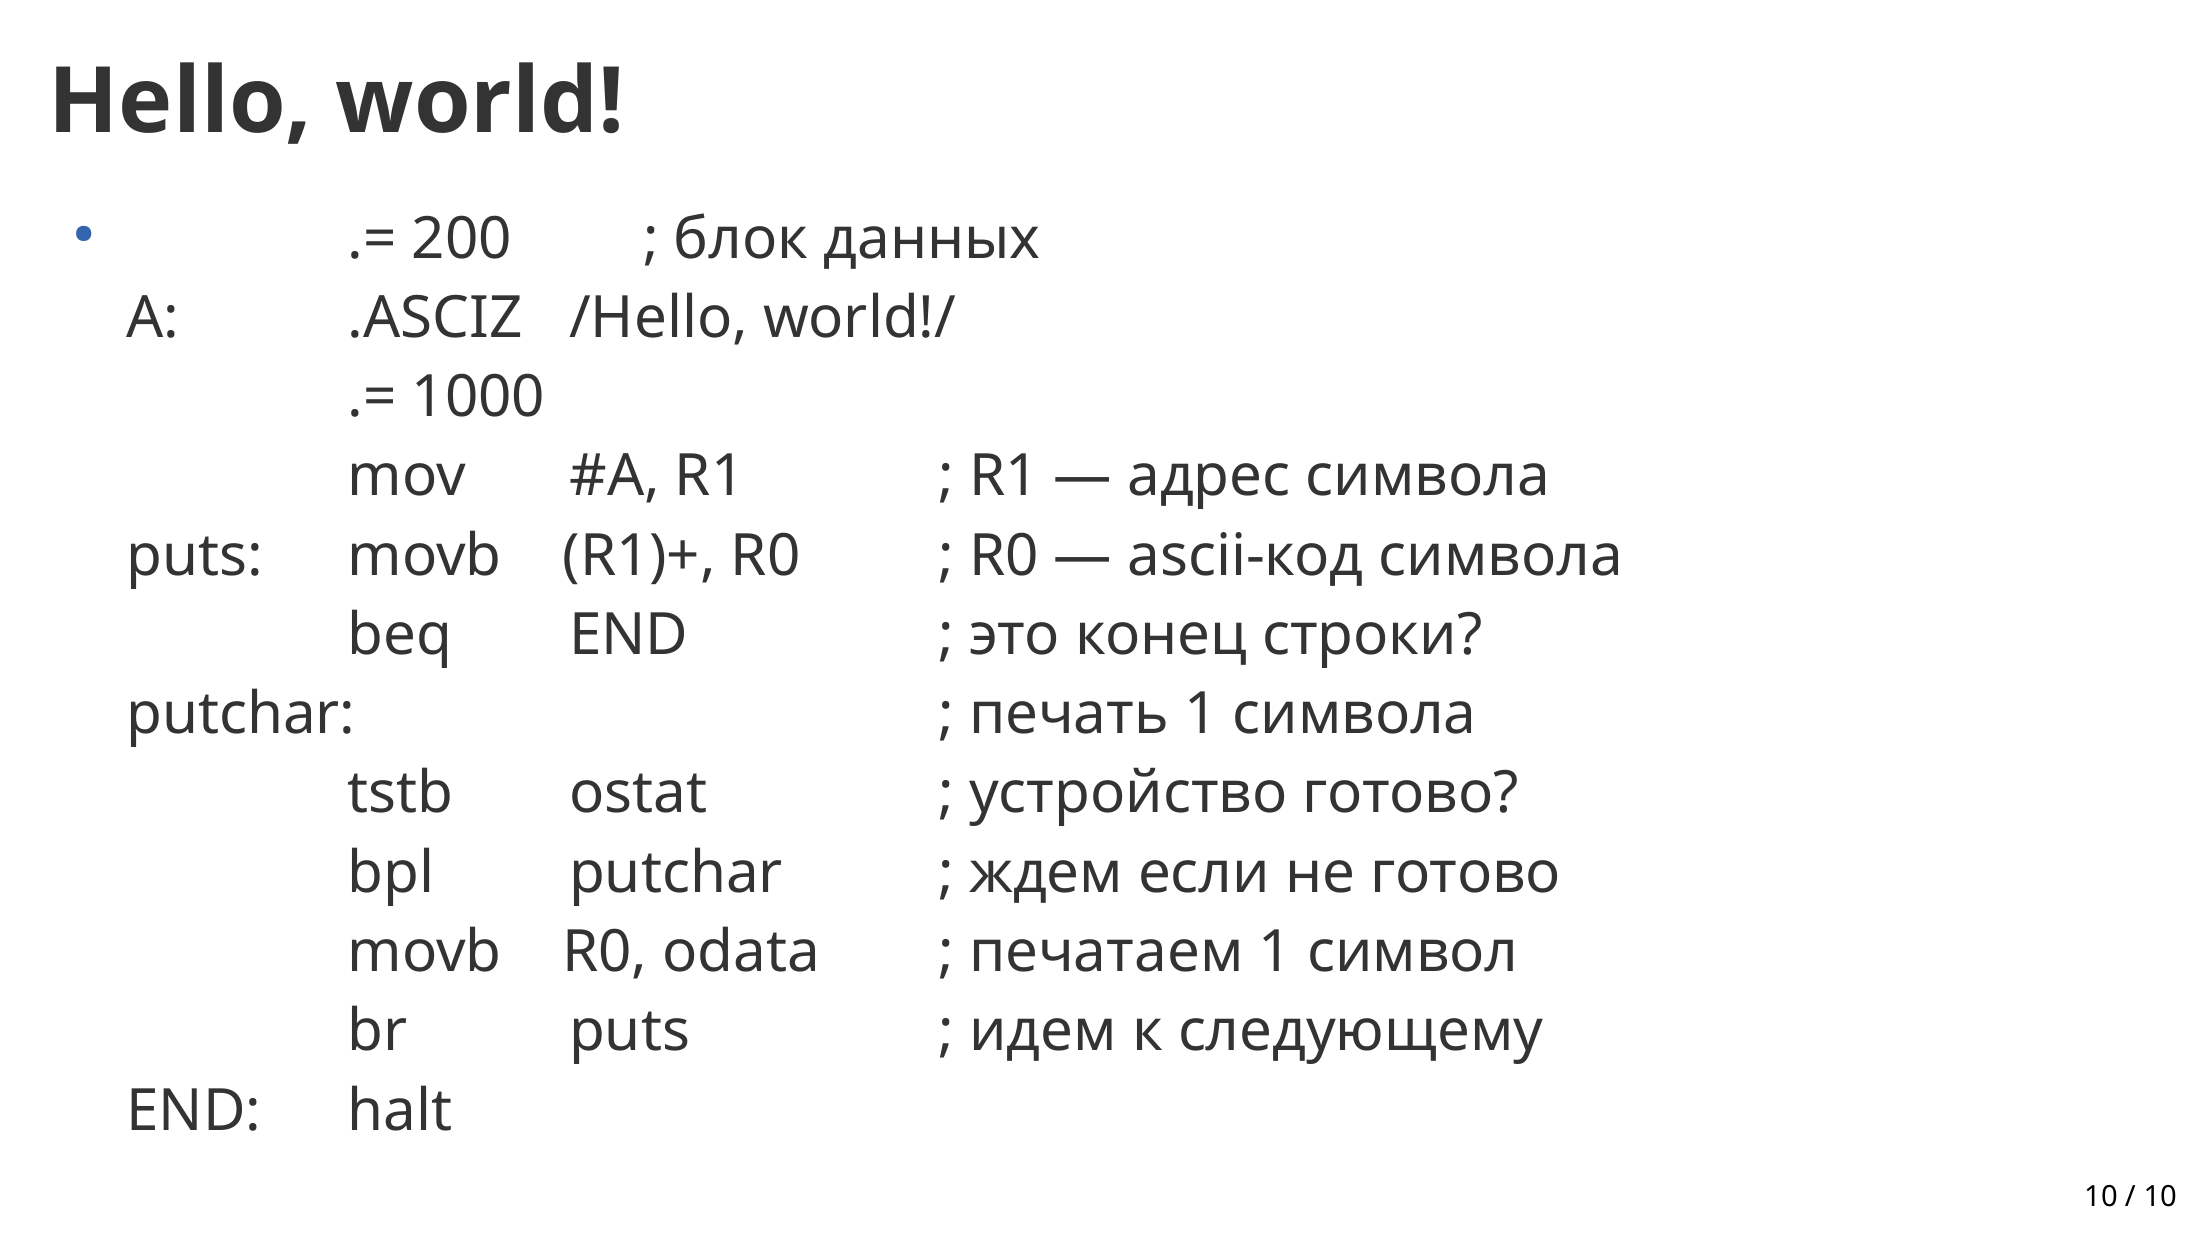

# Hello, world!
 		.= 200		; блок данных
A:	 		.ASCIZ	/Hello, world!/
 		.= 1000
	 		mov 		#A, R1			; R1 — адрес символа
puts:	 	movb (R1)+, R0		; R0 — ascii-код символа
	 		beq 	END				; это конец строки?
putchar:								; печать 1 символа
	 		tstb 	ostat				; устройство готово?
	 		bpl 	putchar			; ждем если не готово
	 		movb R0, odata		; печатаем 1 символ
	 		br 	puts				; идем к следующему
END:		halt
10